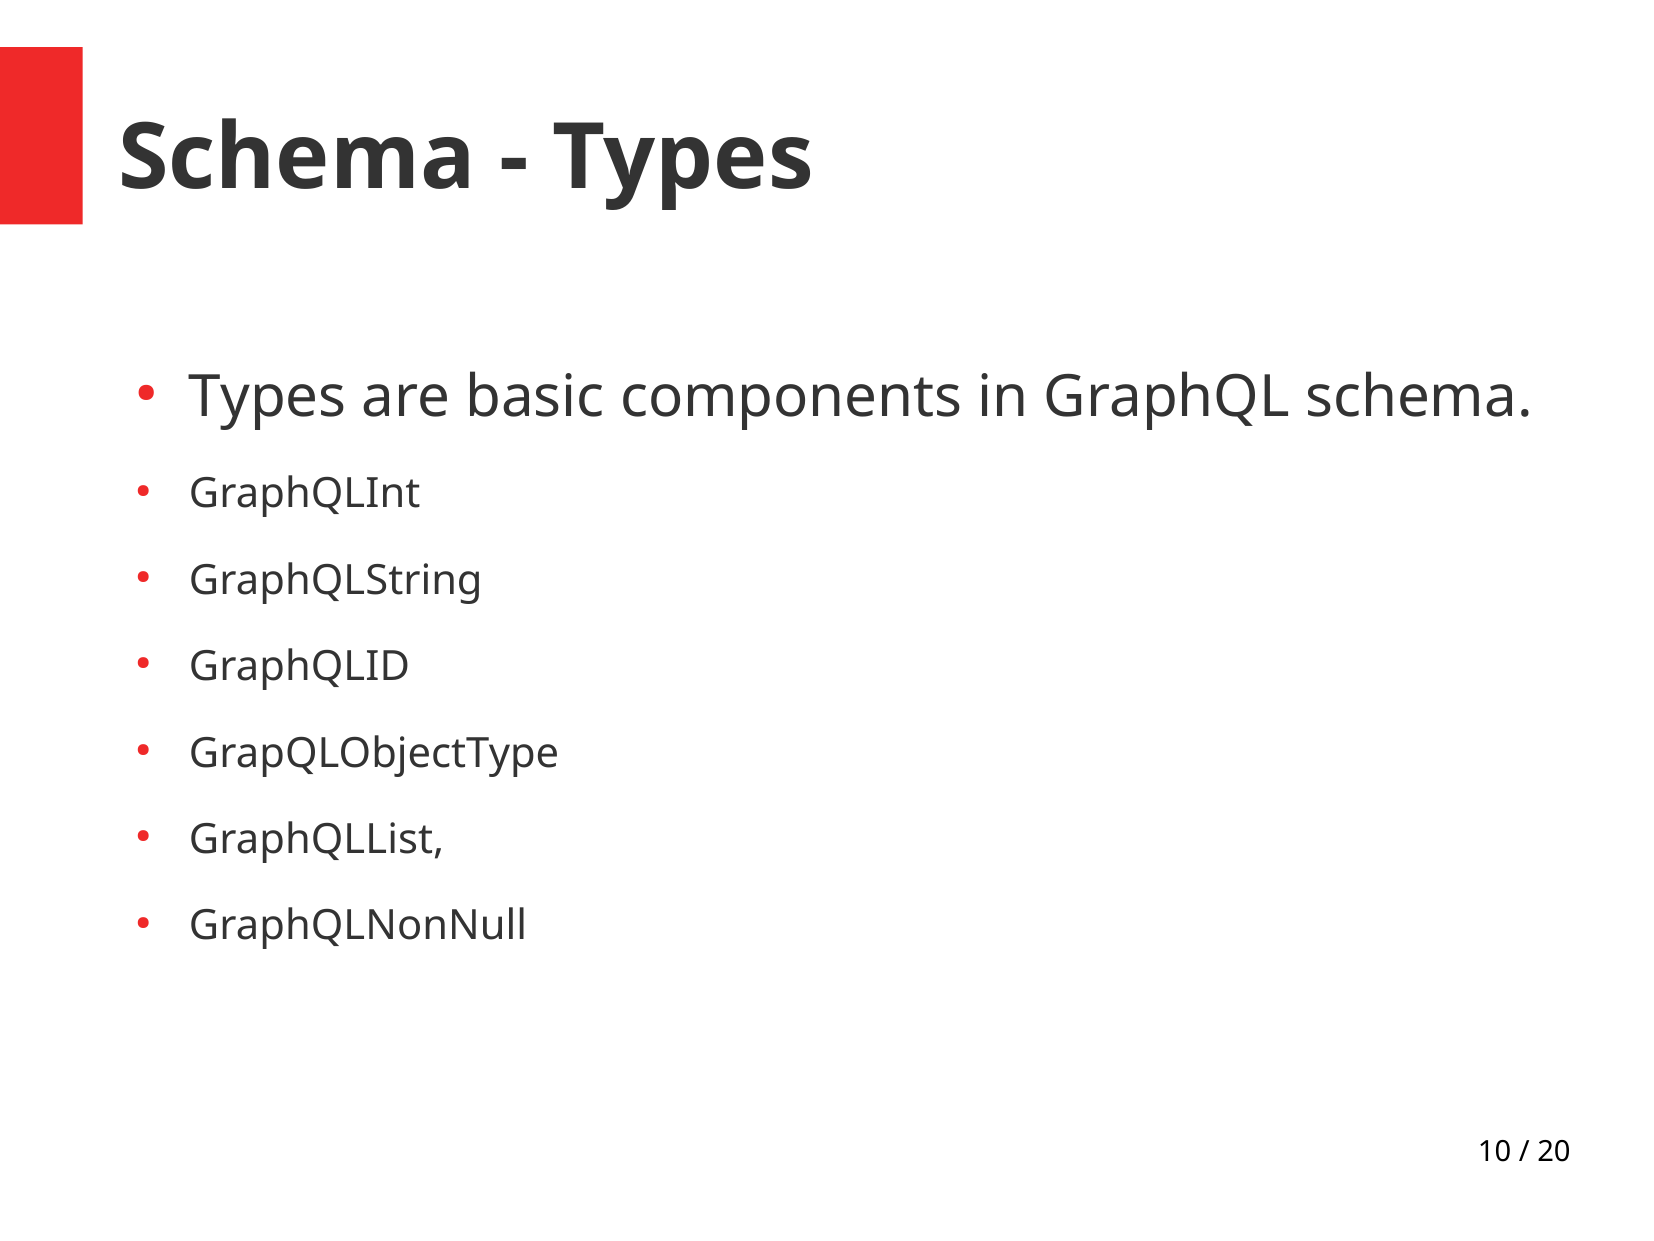

# Schema - Types
Types are basic components in GraphQL schema.
GraphQLInt
GraphQLString
GraphQLID
GrapQLObjectType
GraphQLList,
GraphQLNonNull
10